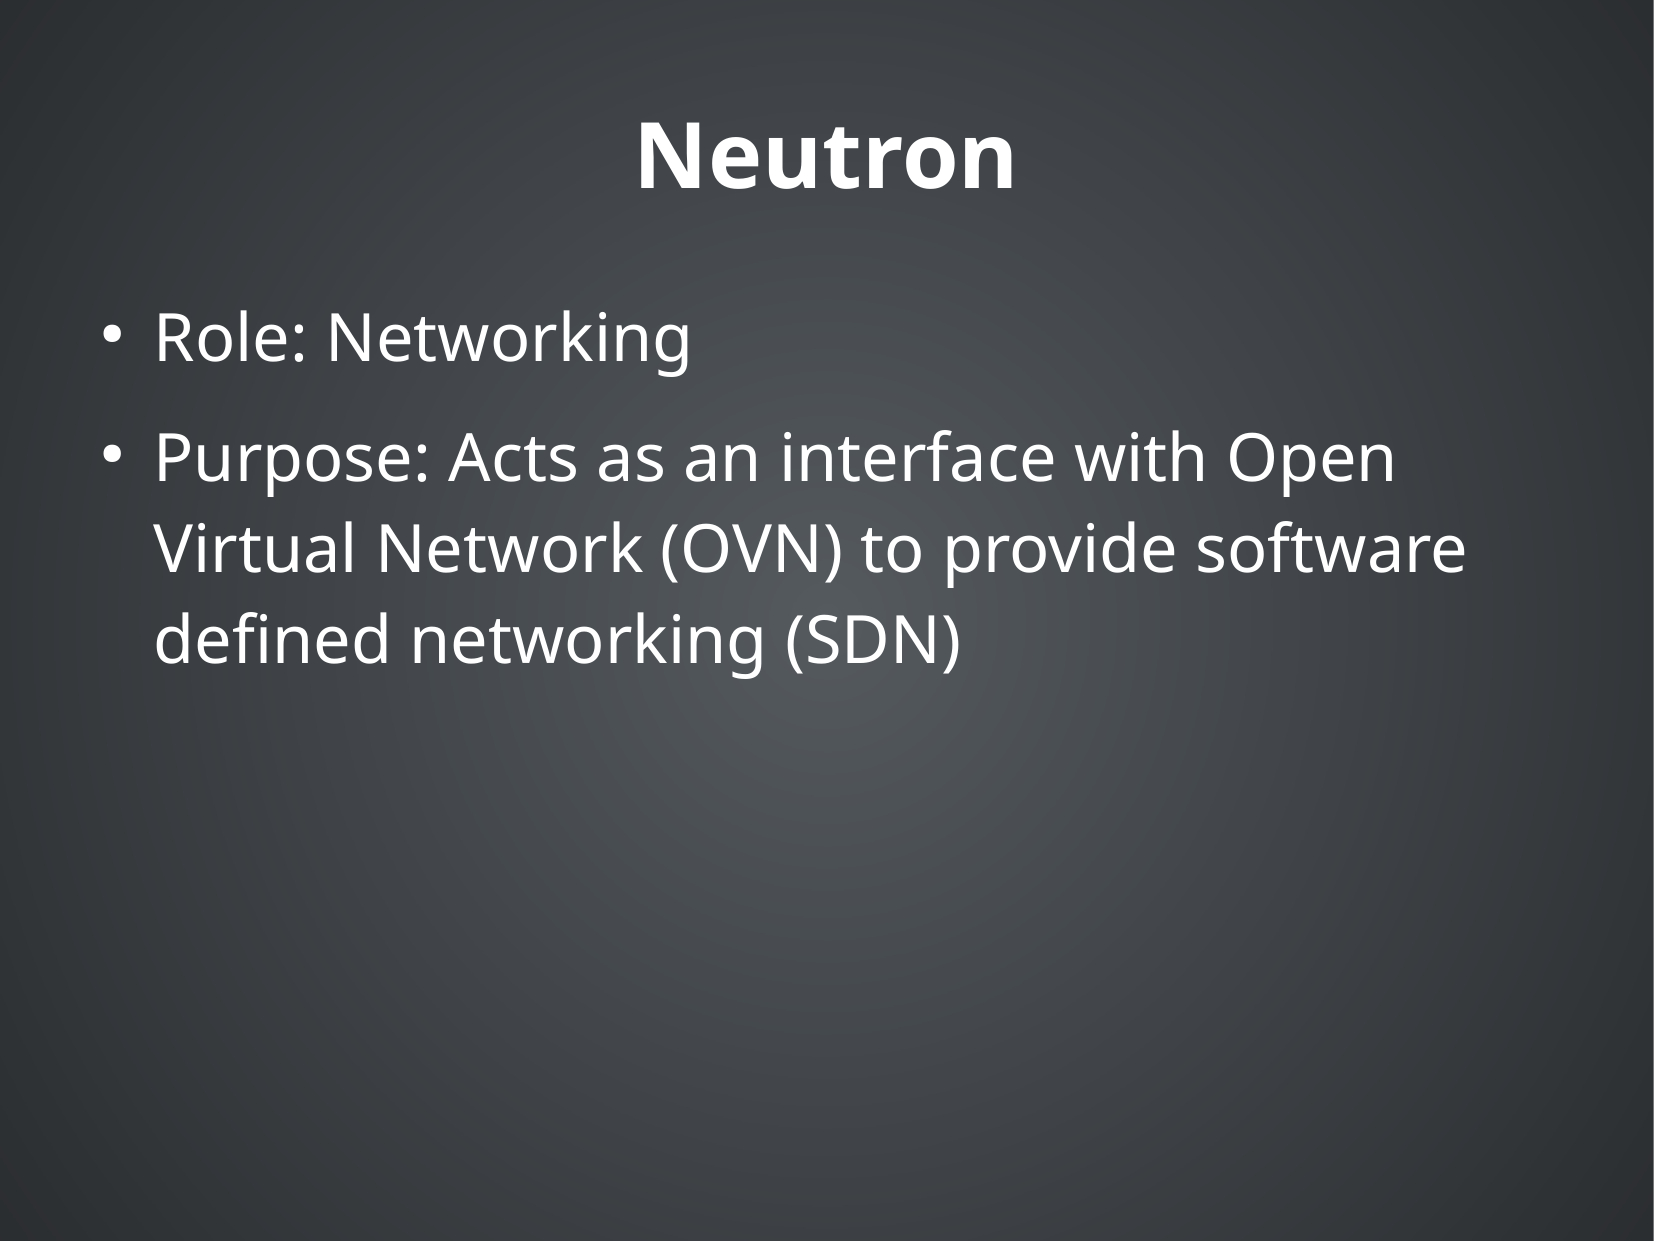

# Neutron
Role: Networking
Purpose: Acts as an interface with Open Virtual Network (OVN) to provide software defined networking (SDN)